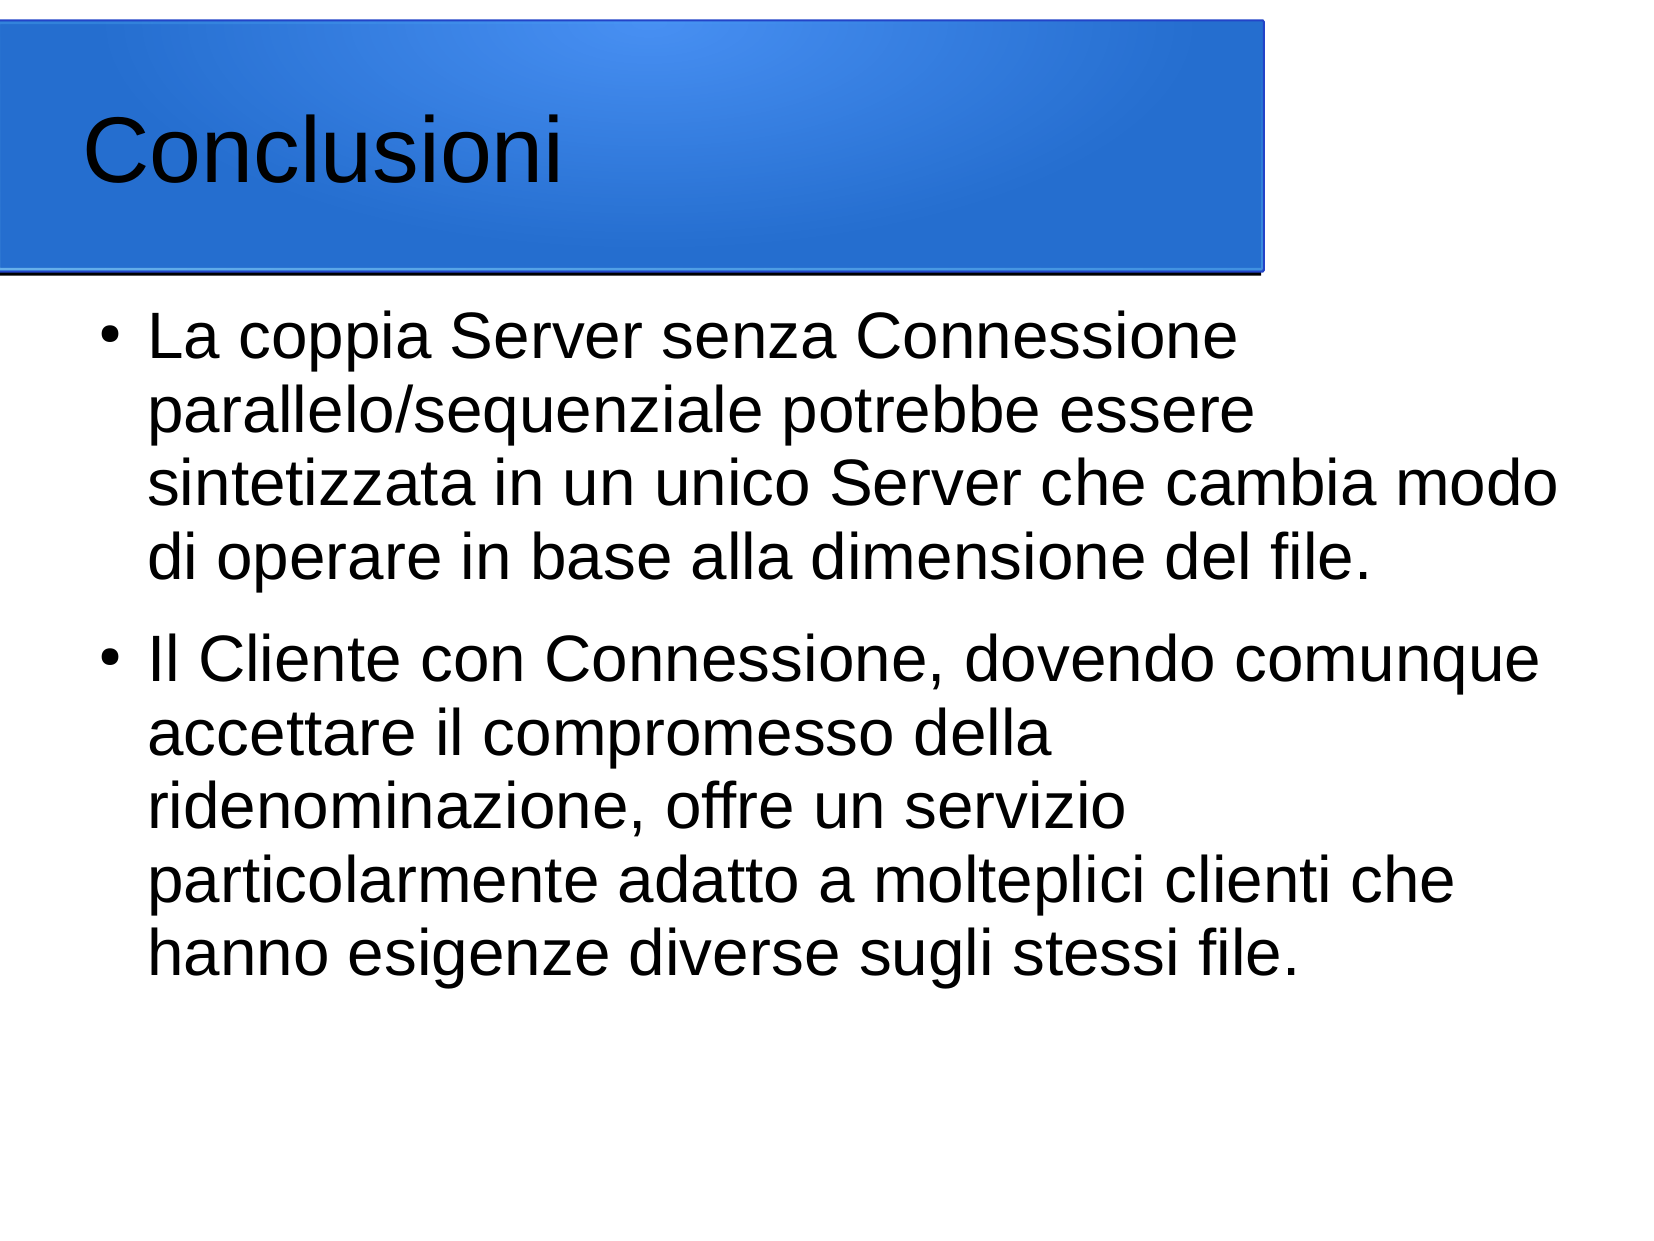

# Conclusioni
La coppia Server senza Connessione parallelo/sequenziale potrebbe essere sintetizzata in un unico Server che cambia modo di operare in base alla dimensione del file.
Il Cliente con Connessione, dovendo comunque accettare il compromesso della ridenominazione, offre un servizio particolarmente adatto a molteplici clienti che hanno esigenze diverse sugli stessi file.